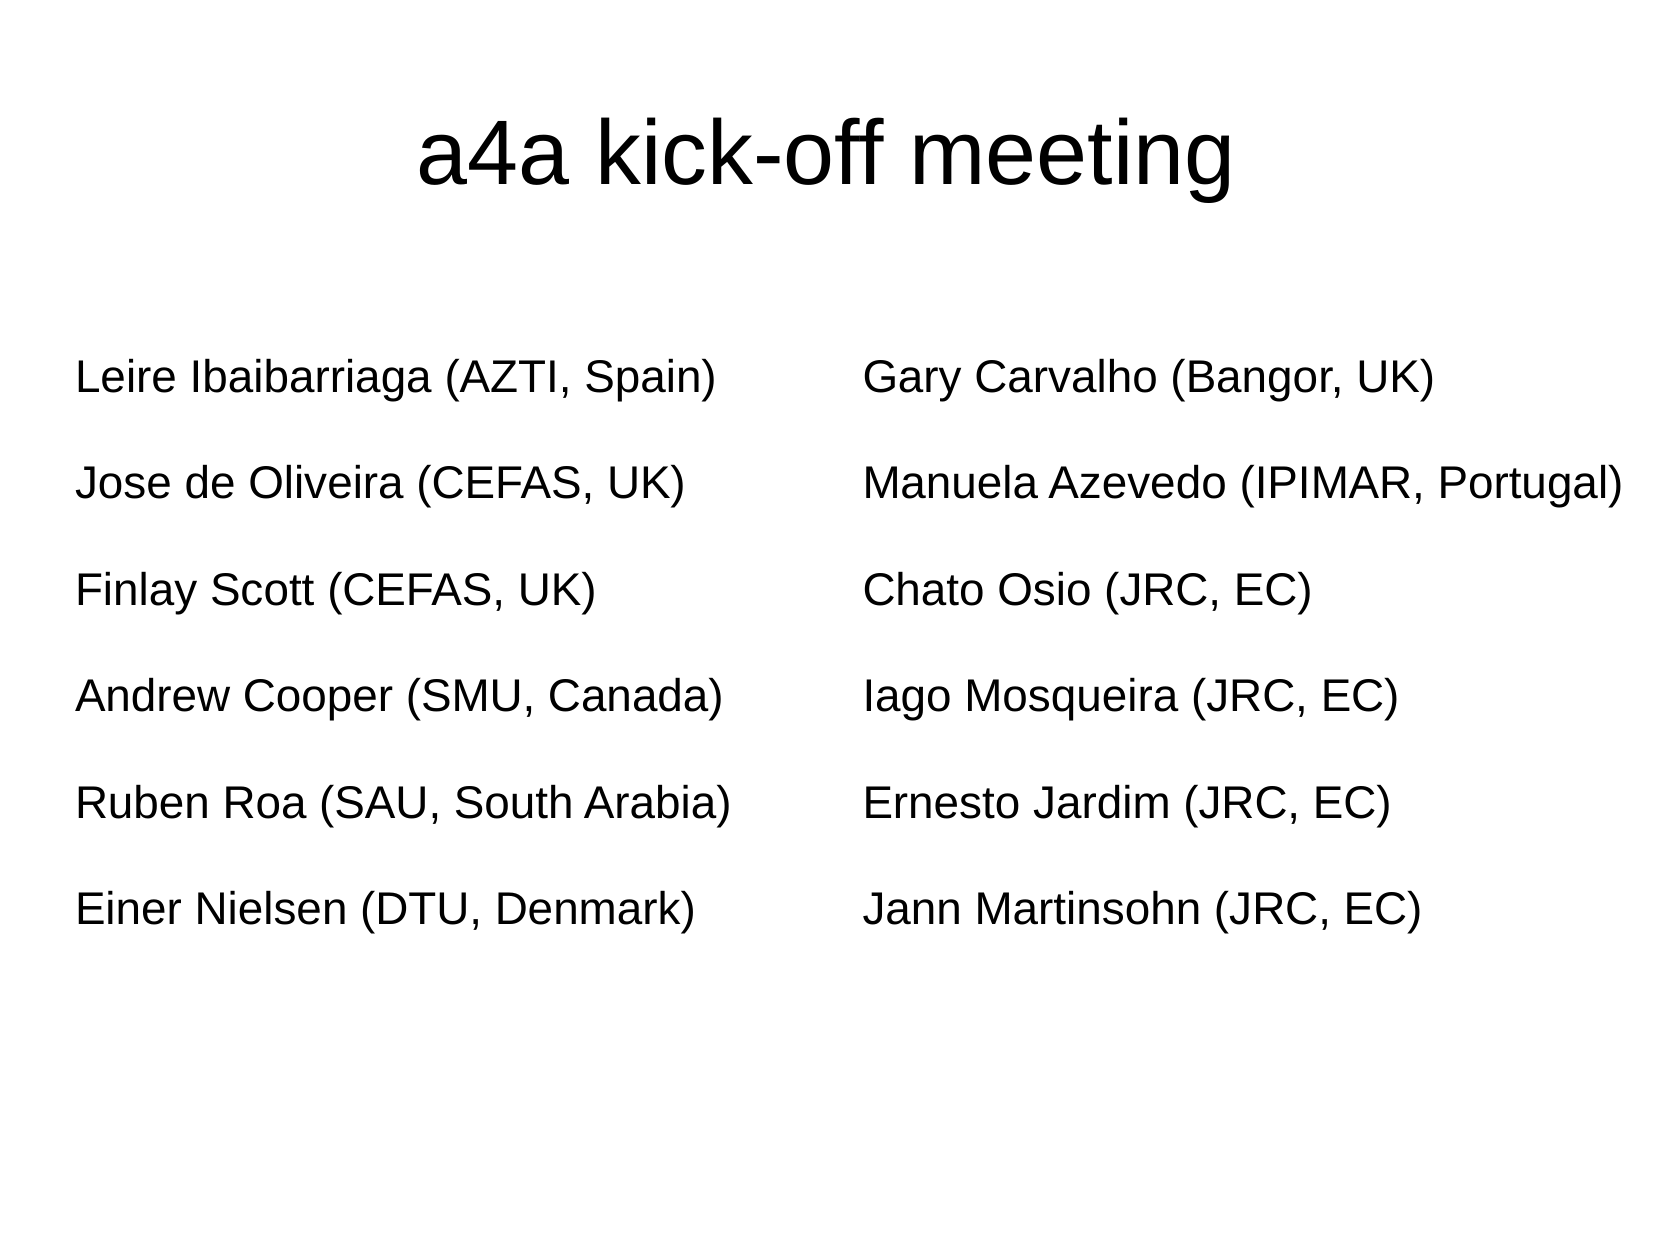

# a4a kick-off meeting
Leire Ibaibarriaga (AZTI, Spain)
Jose de Oliveira (CEFAS, UK)
Finlay Scott (CEFAS, UK)
Andrew Cooper (SMU, Canada)
Ruben Roa (SAU, South Arabia)
Einer Nielsen (DTU, Denmark)
Gary Carvalho (Bangor, UK)
Manuela Azevedo (IPIMAR, Portugal)
Chato Osio (JRC, EC)
Iago Mosqueira (JRC, EC)
Ernesto Jardim (JRC, EC)
Jann Martinsohn (JRC, EC)